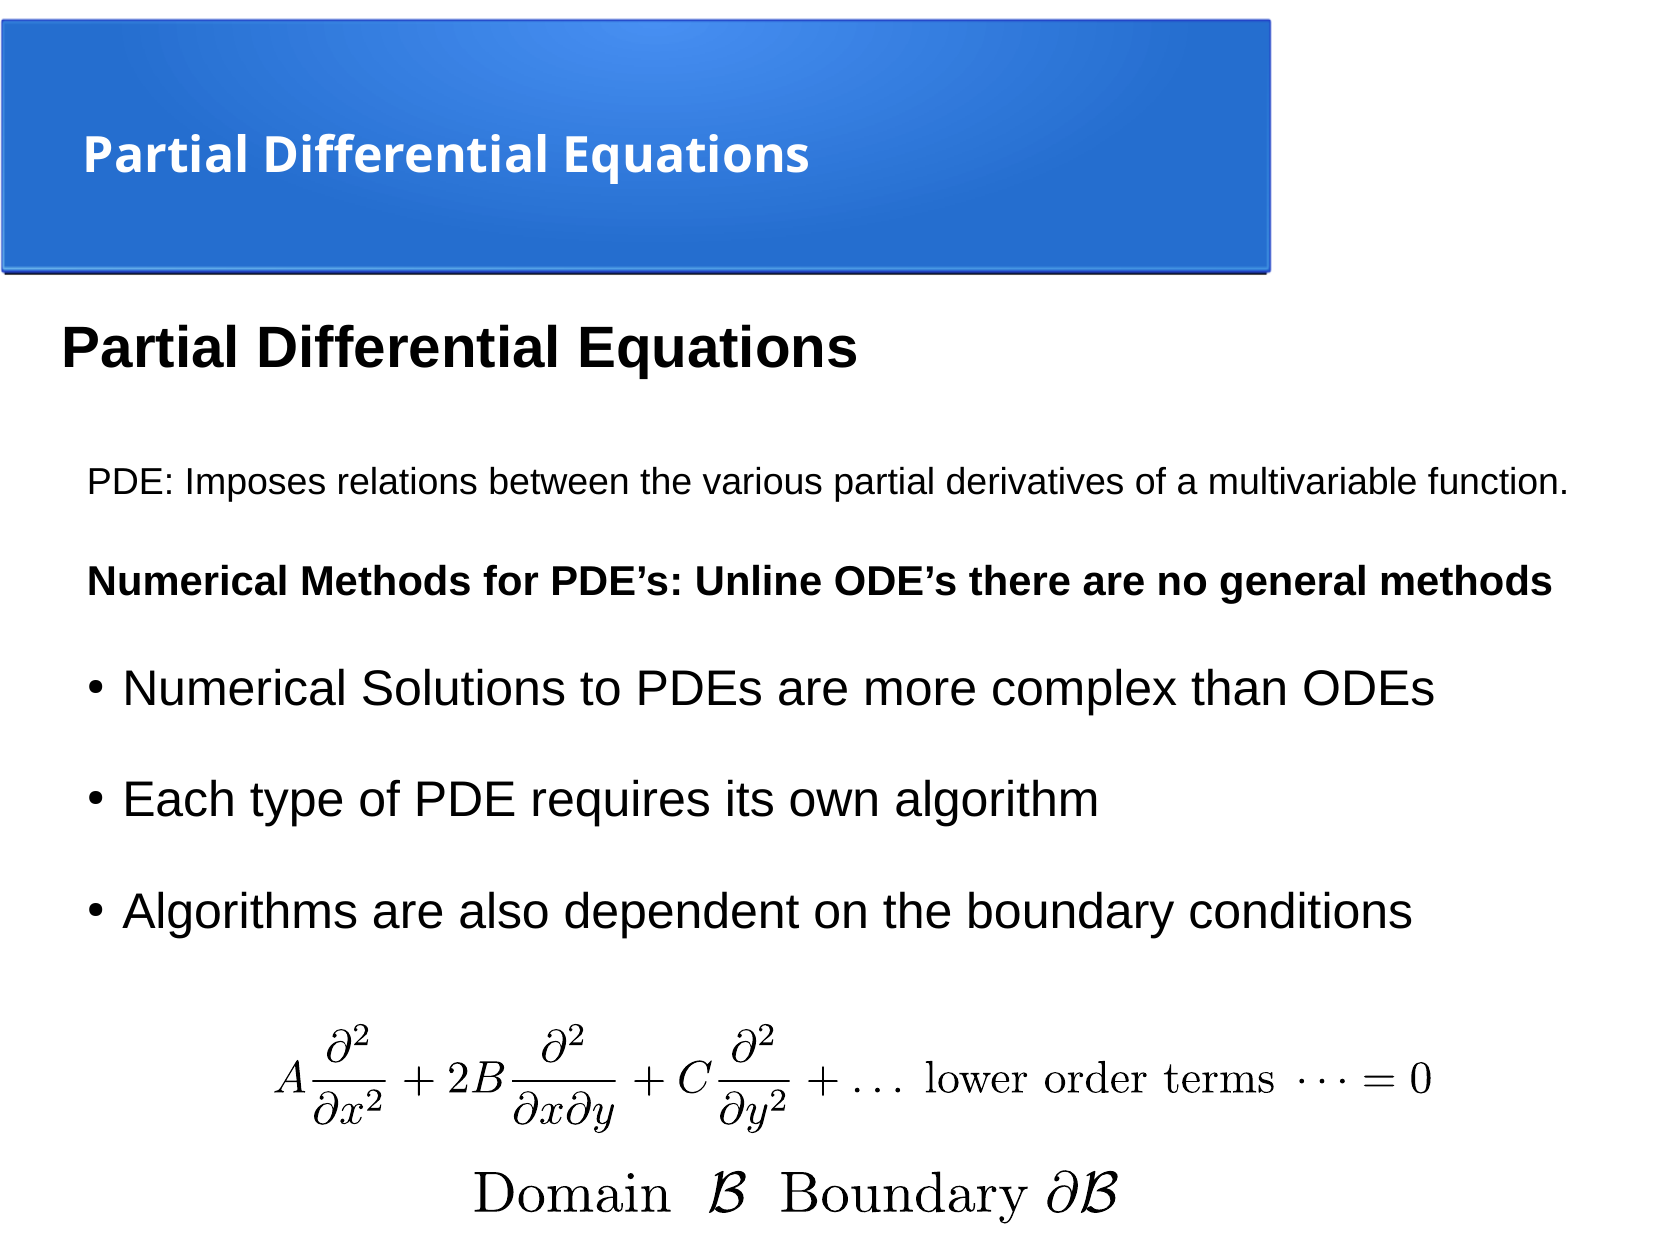

Partial Differential Equations
Partial Differential Equations
PDE: Imposes relations between the various partial derivatives of a multivariable function.
Numerical Methods for PDE’s: Unline ODE’s there are no general methods
Numerical Solutions to PDEs are more complex than ODEs
Each type of PDE requires its own algorithm
Algorithms are also dependent on the boundary conditions